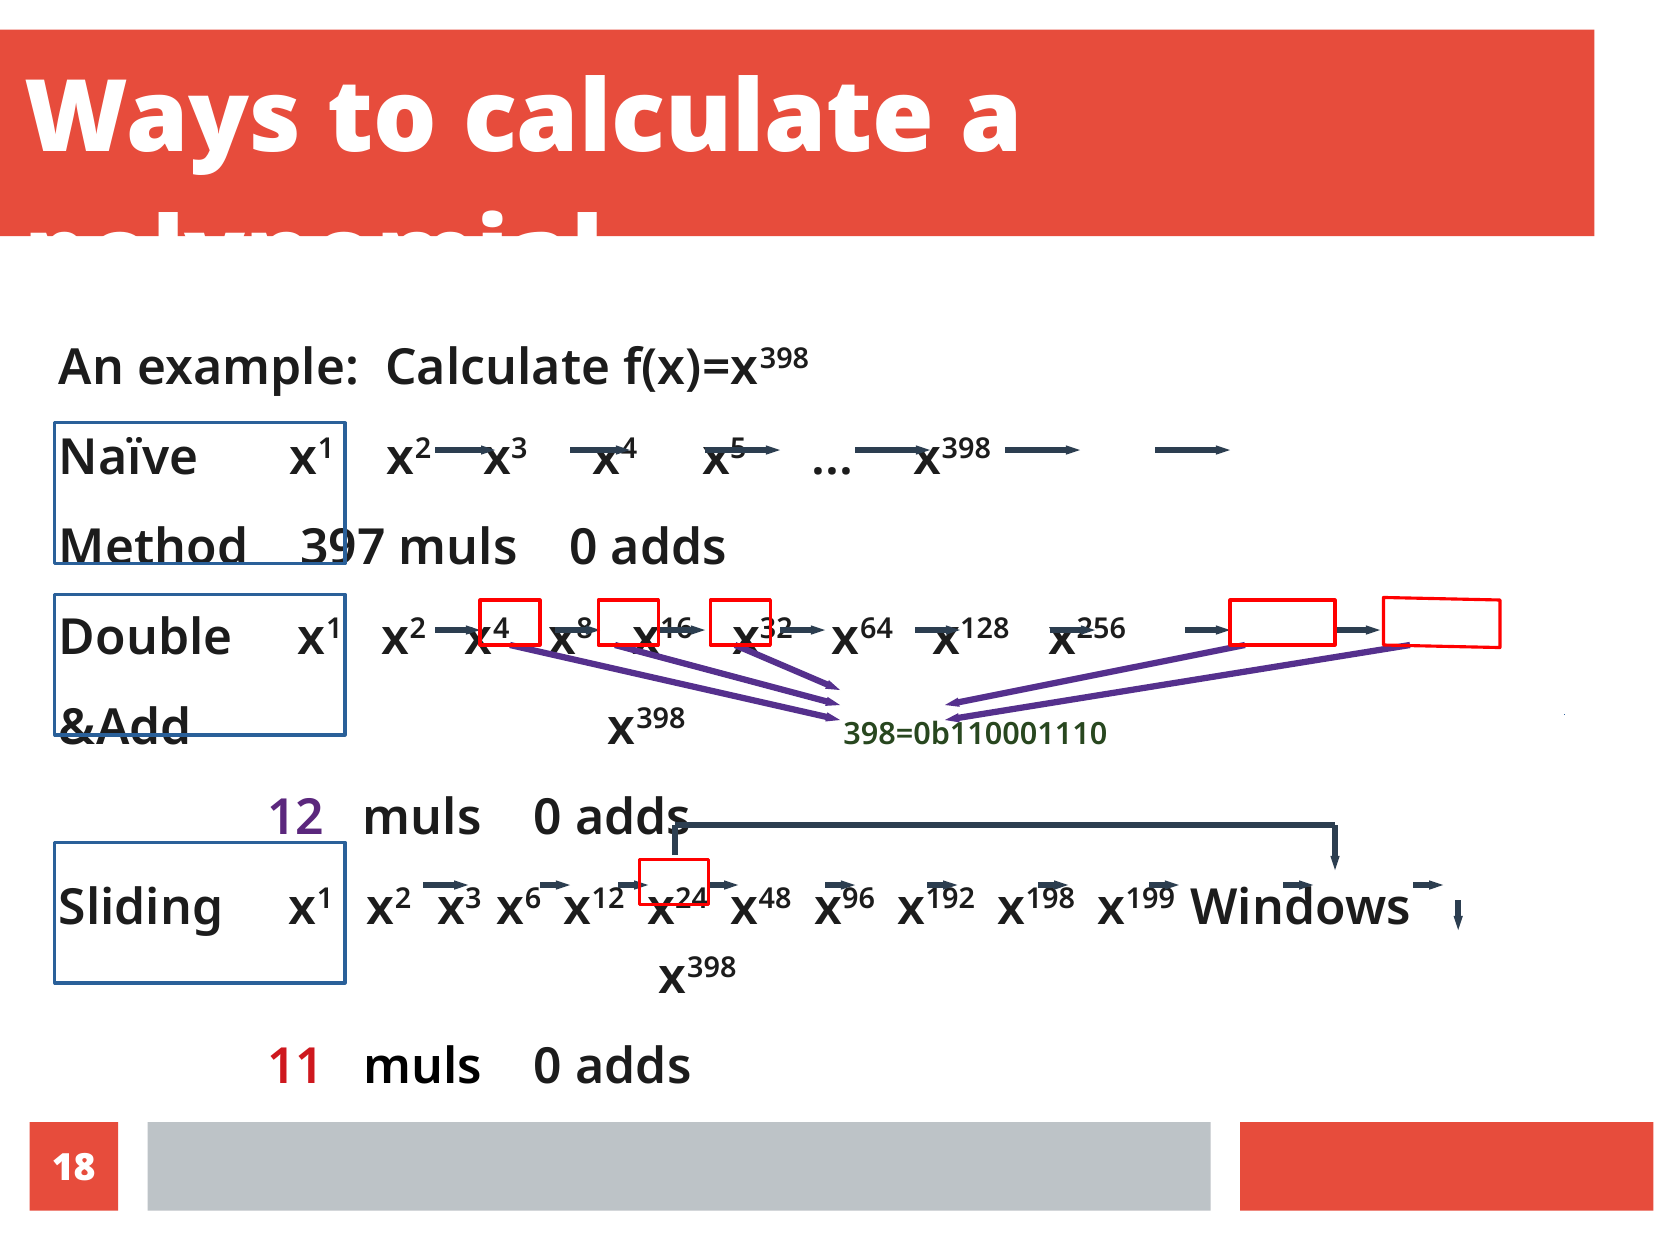

# Ways to calculate a polynomial
An example: Calculate f(x)=x398
Naïve x1 x2 x3 x4 x5 ... x398
Method 397 muls 0 adds
Double x1 x2 x4 x8 x16 x32 x64 x128 x256
&Add x398 398=0b110001110
 12 muls 0 adds
Sliding x1 x2 x3 x6 x12 x24 x48 x96 x192 x198 x199 Windows x398
 11 muls 0 adds
18